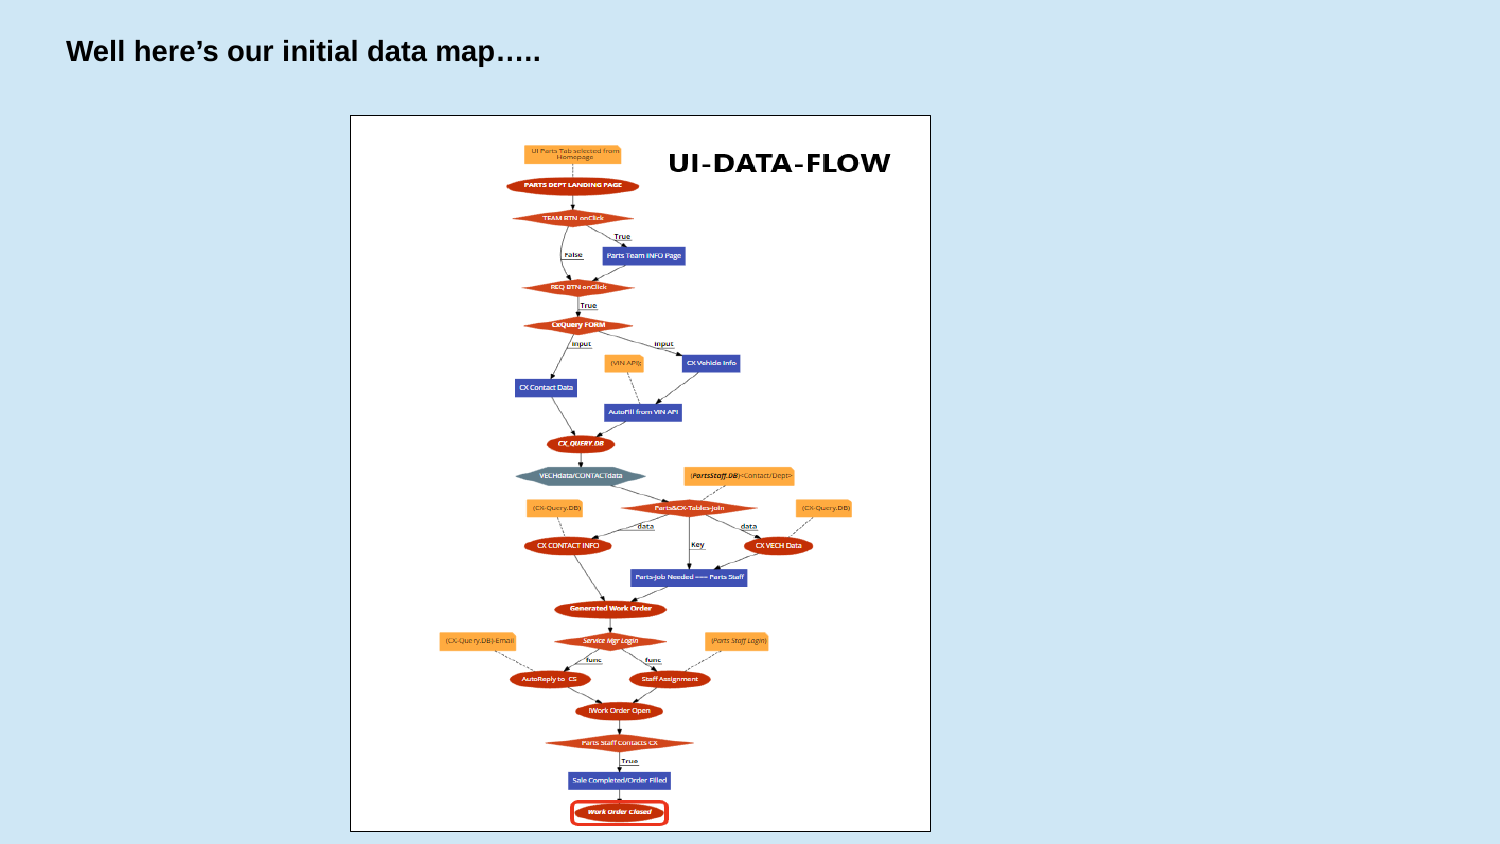

# Well here’s our initial data map…..